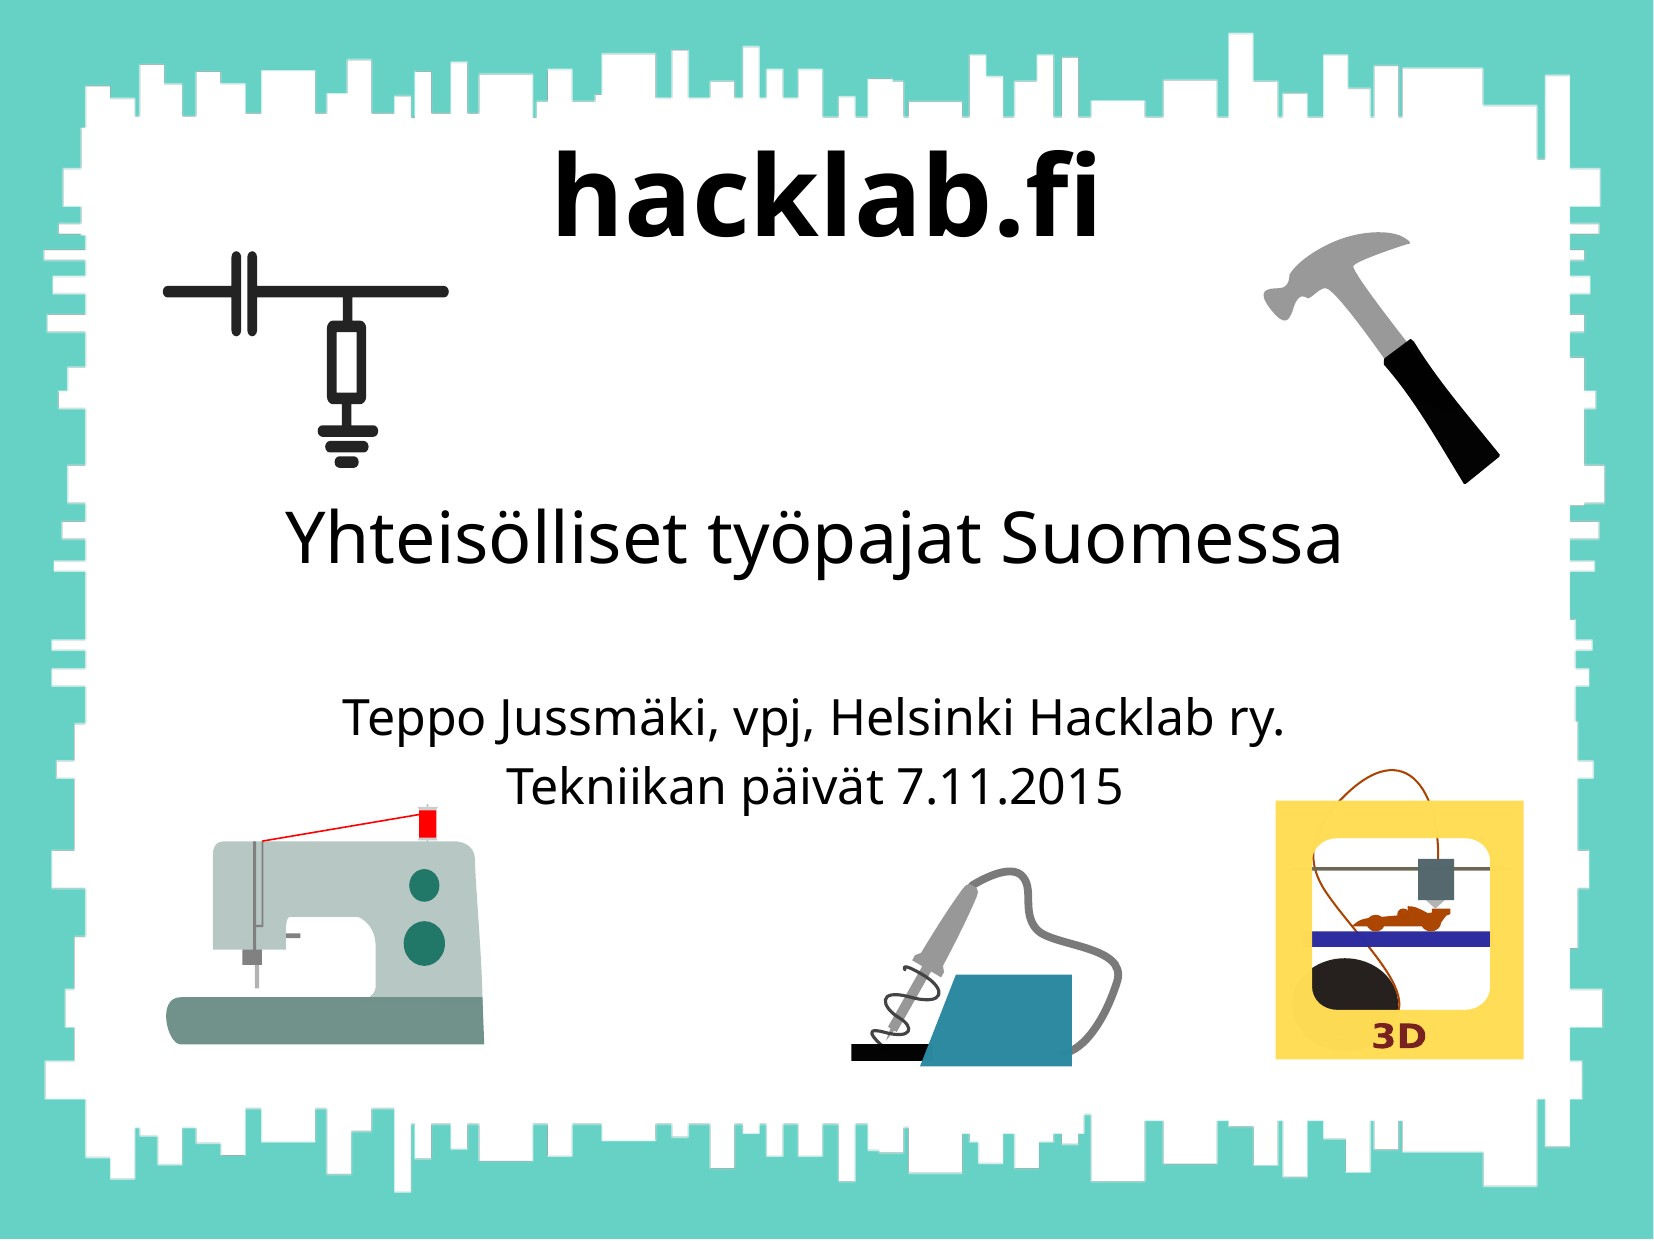

# hacklab.fi
Yhteisölliset työpajat Suomessa
Teppo Jussmäki, vpj, Helsinki Hacklab ry.
Tekniikan päivät 7.11.2015